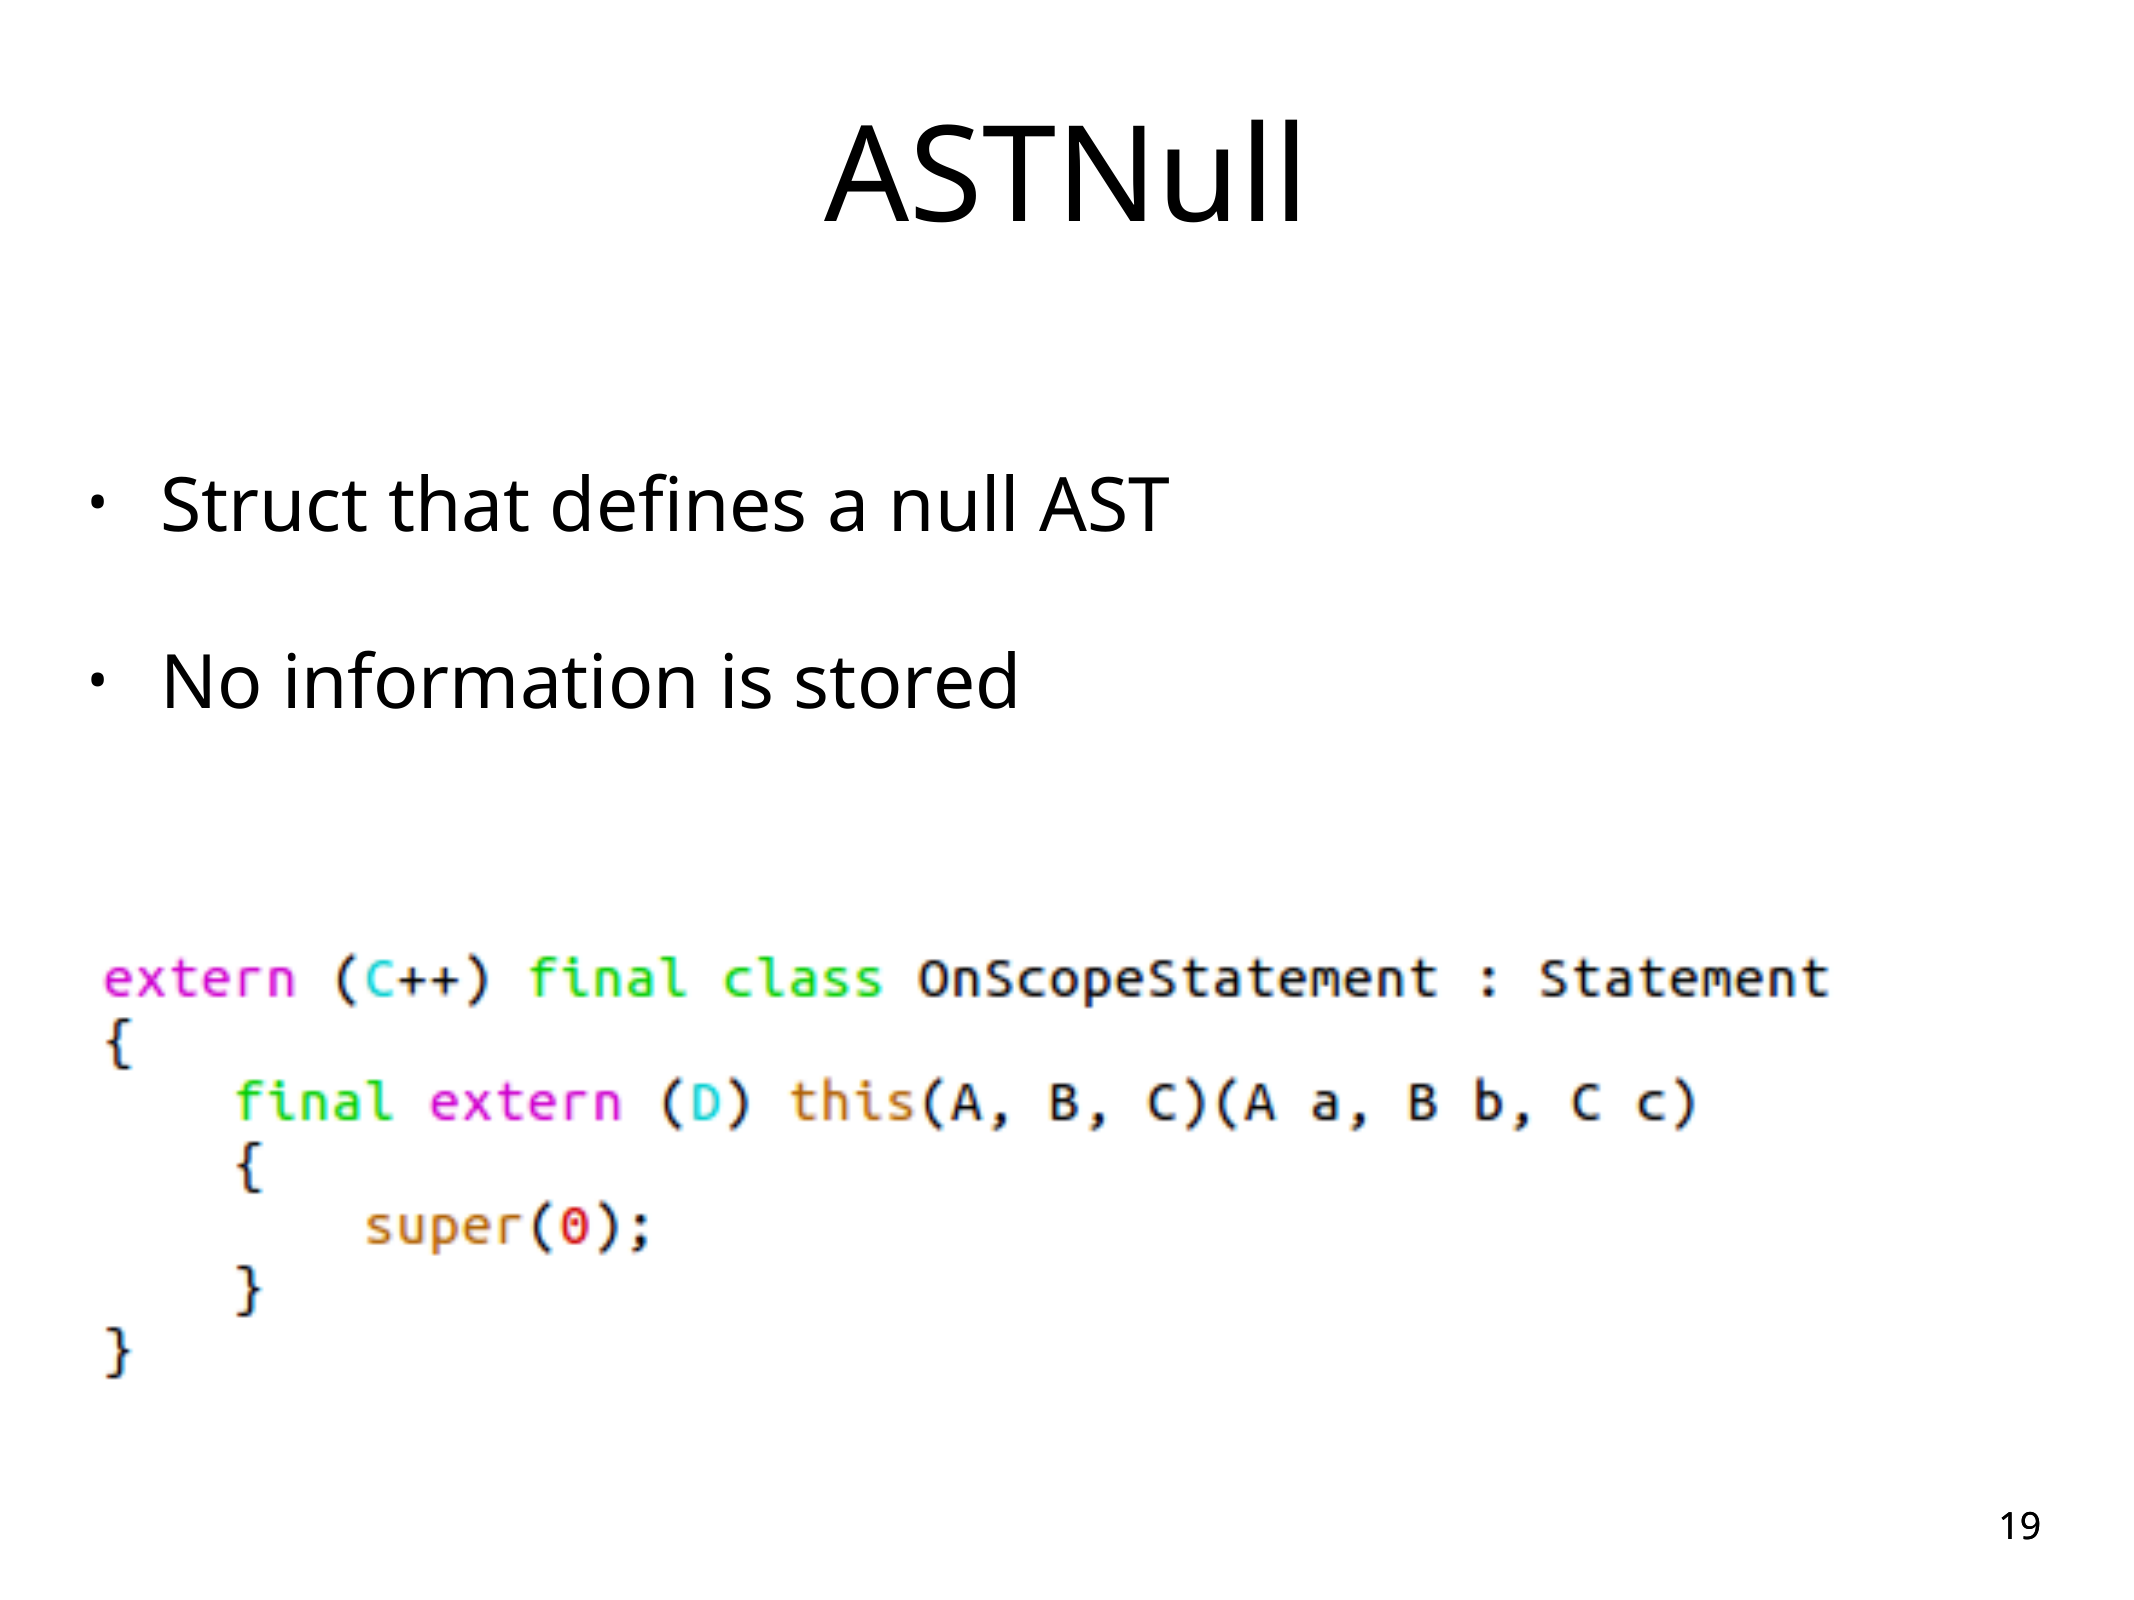

# ASTNull
Struct that defines a null AST
No information is stored
19